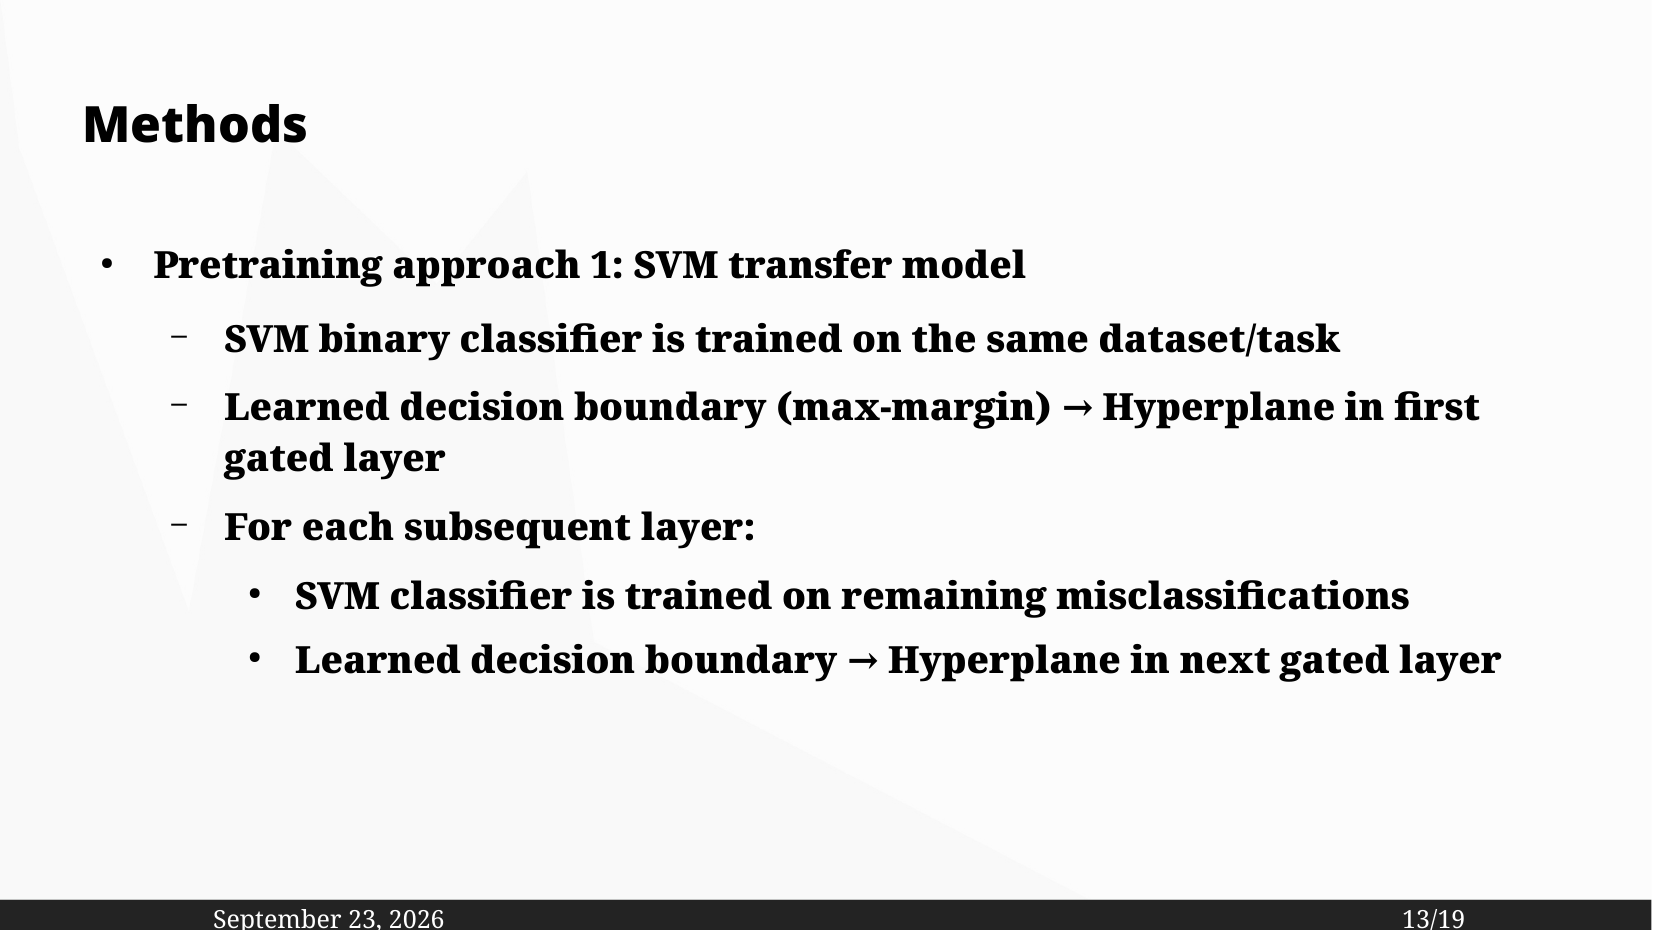

# Methods
Pretraining approach 1: SVM transfer model
SVM binary classifier is trained on the same dataset/task
Learned decision boundary (max-margin) → Hyperplane in first gated layer
For each subsequent layer:
SVM classifier is trained on remaining misclassifications
Learned decision boundary → Hyperplane in next gated layer